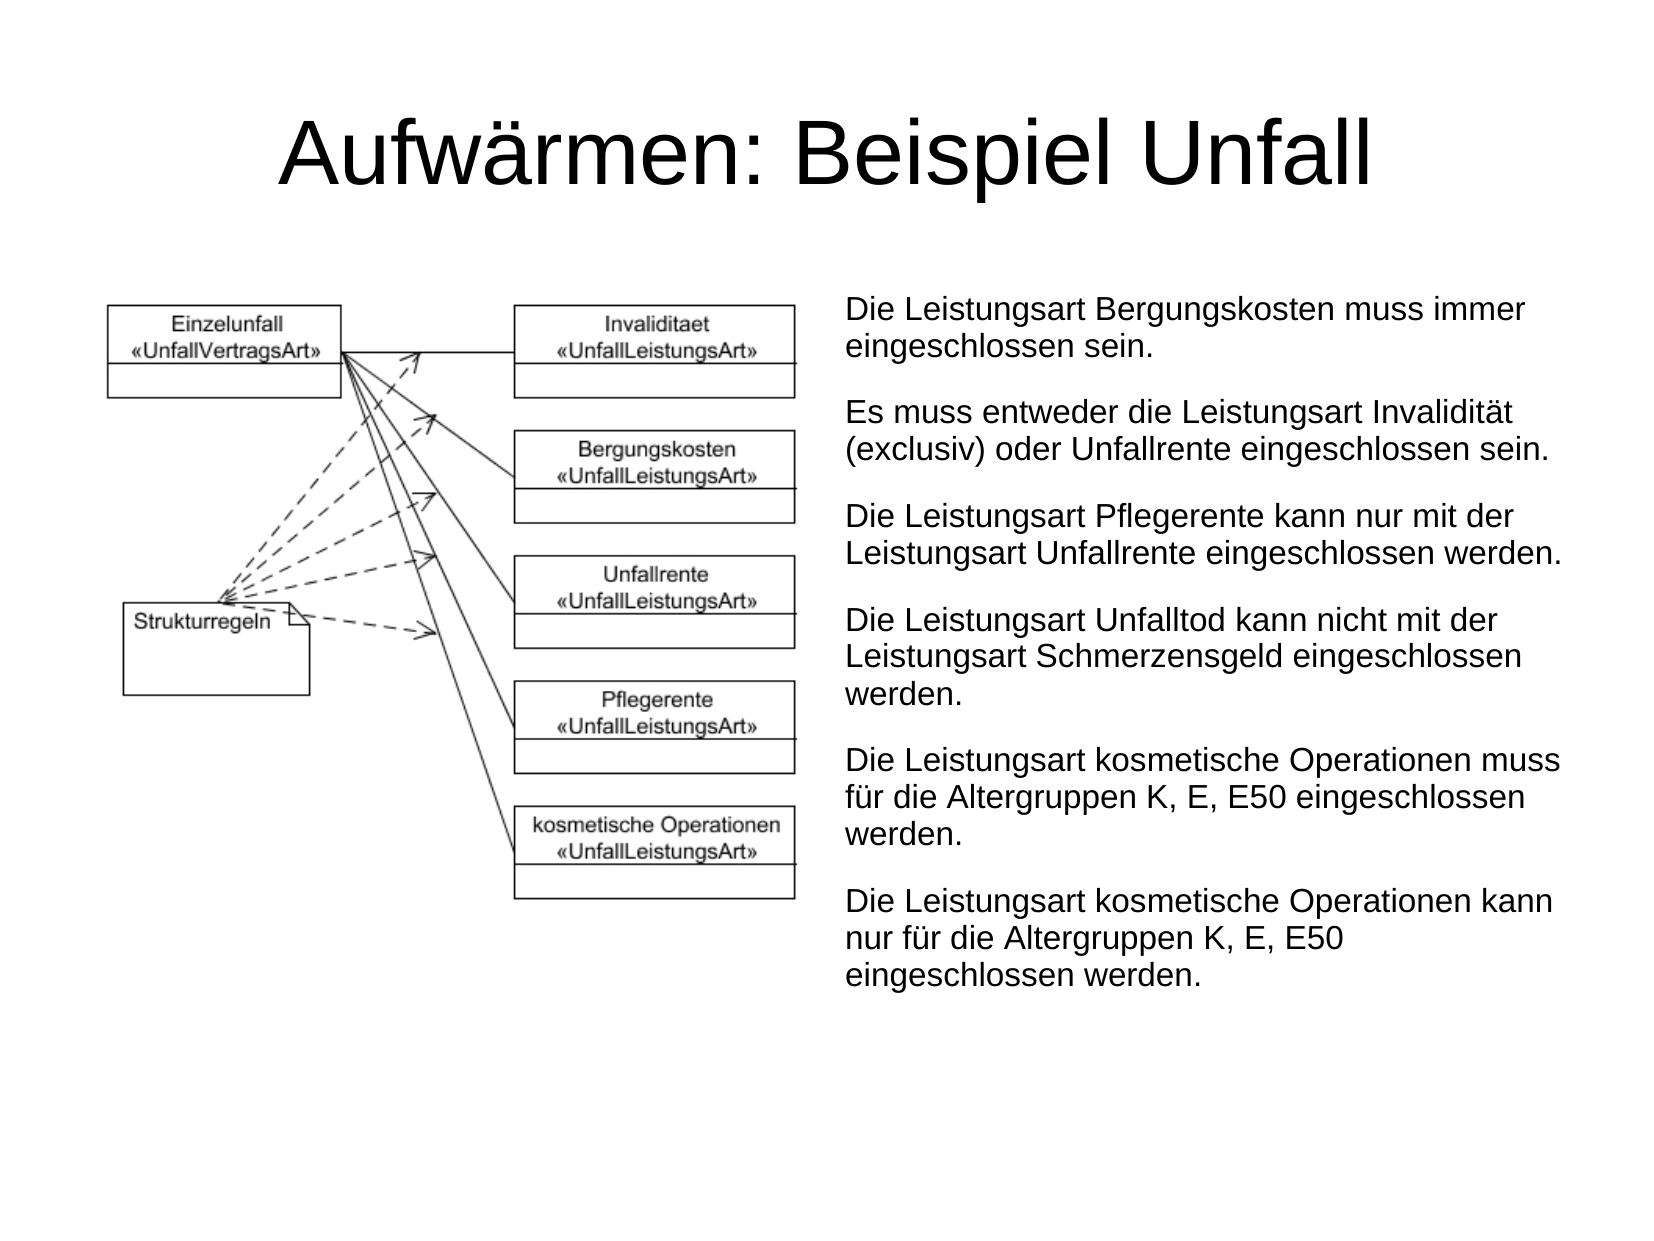

# Aufwärmen: Beispiel Unfall
Die Leistungsart Bergungskosten muss immer eingeschlossen sein.
Es muss entweder die Leistungsart Invalidität (exclusiv) oder Unfallrente eingeschlossen sein.
Die Leistungsart Pflegerente kann nur mit der Leistungsart Unfallrente eingeschlossen werden.
Die Leistungsart Unfalltod kann nicht mit der Leistungsart Schmerzensgeld eingeschlossen werden.
Die Leistungsart kosmetische Operationen muss für die Altergruppen K, E, E50 eingeschlossen werden.
Die Leistungsart kosmetische Operationen kann nur für die Altergruppen K, E, E50 eingeschlossen werden.